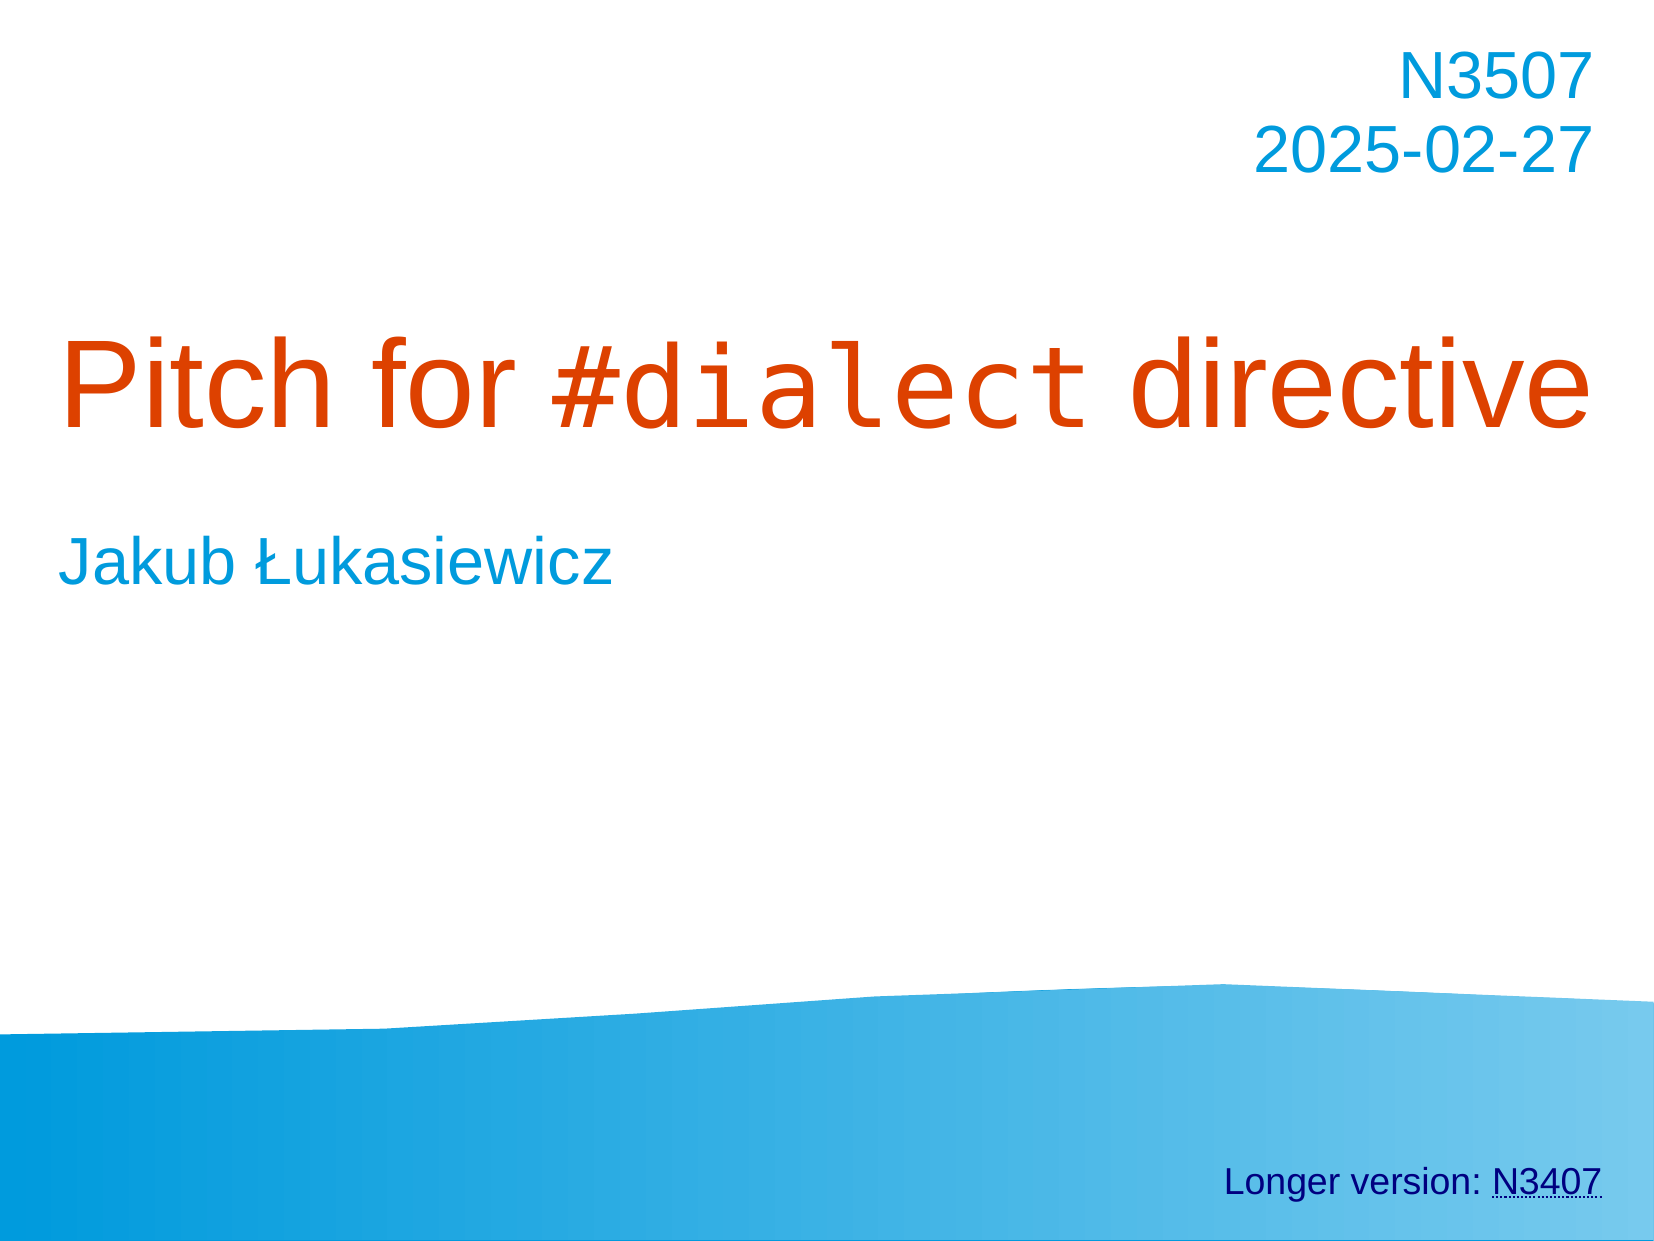

N3507
2025-02-27
# Pitch for #dialect directive
Jakub Łukasiewicz
Longer version: N3407